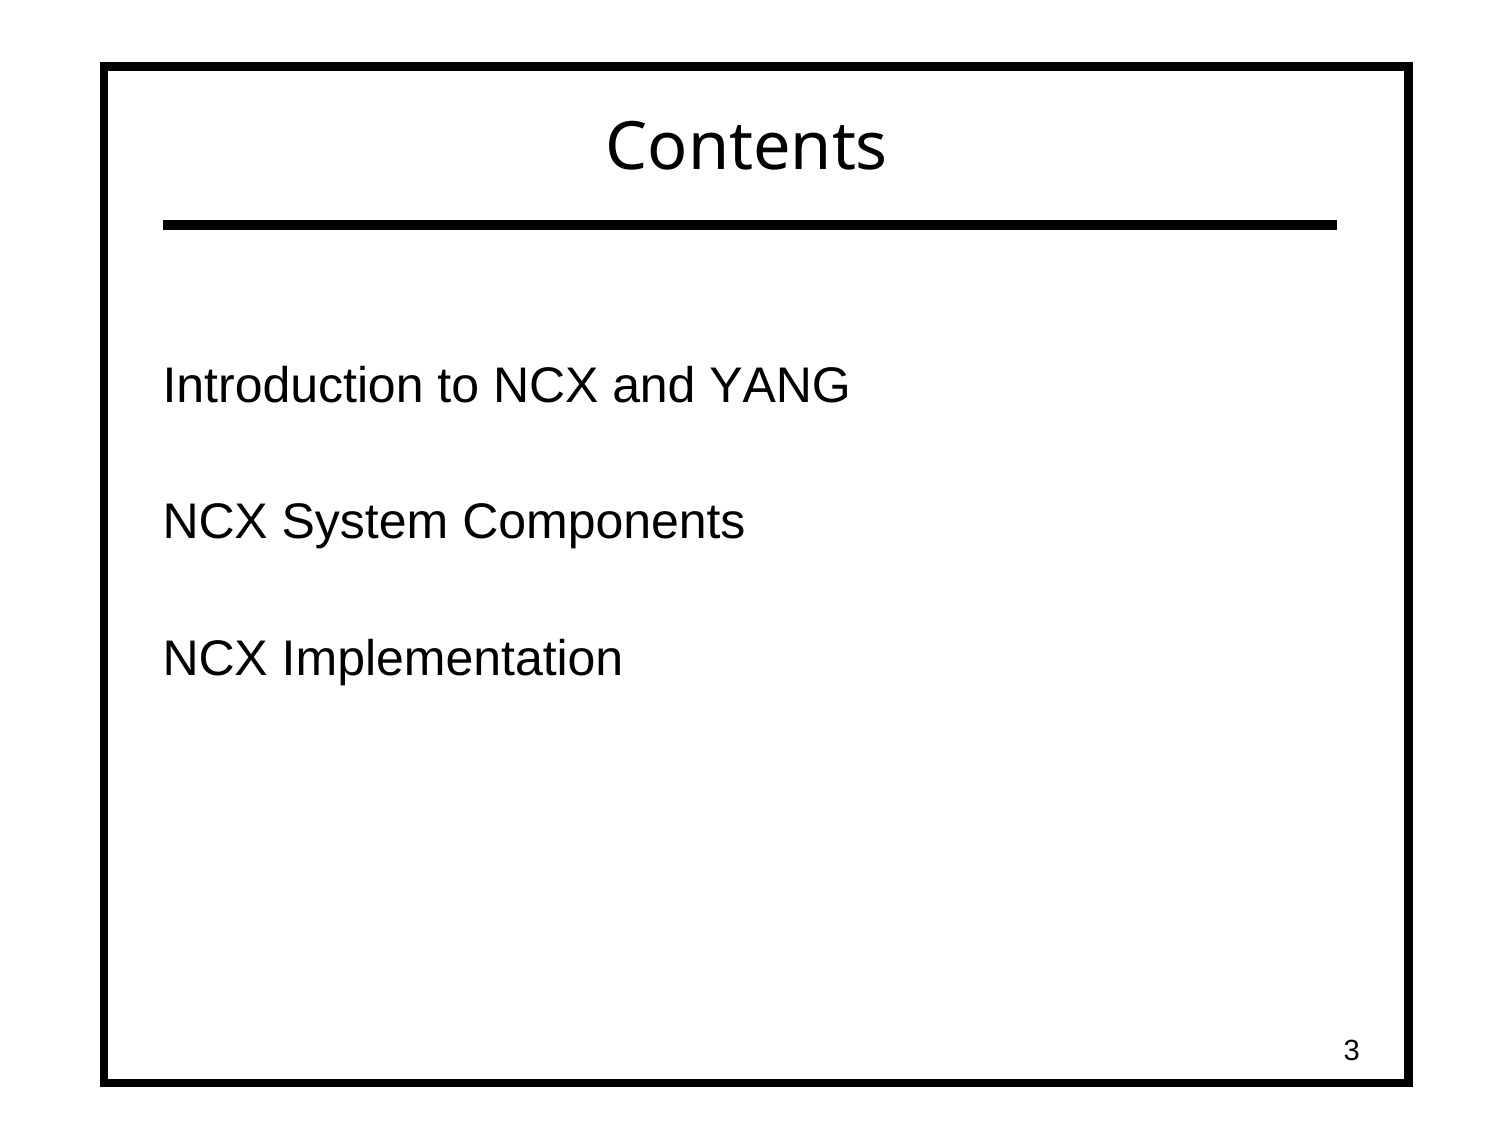

# Contents
Introduction to NCX and YANG
NCX System Components
NCX Implementation
3